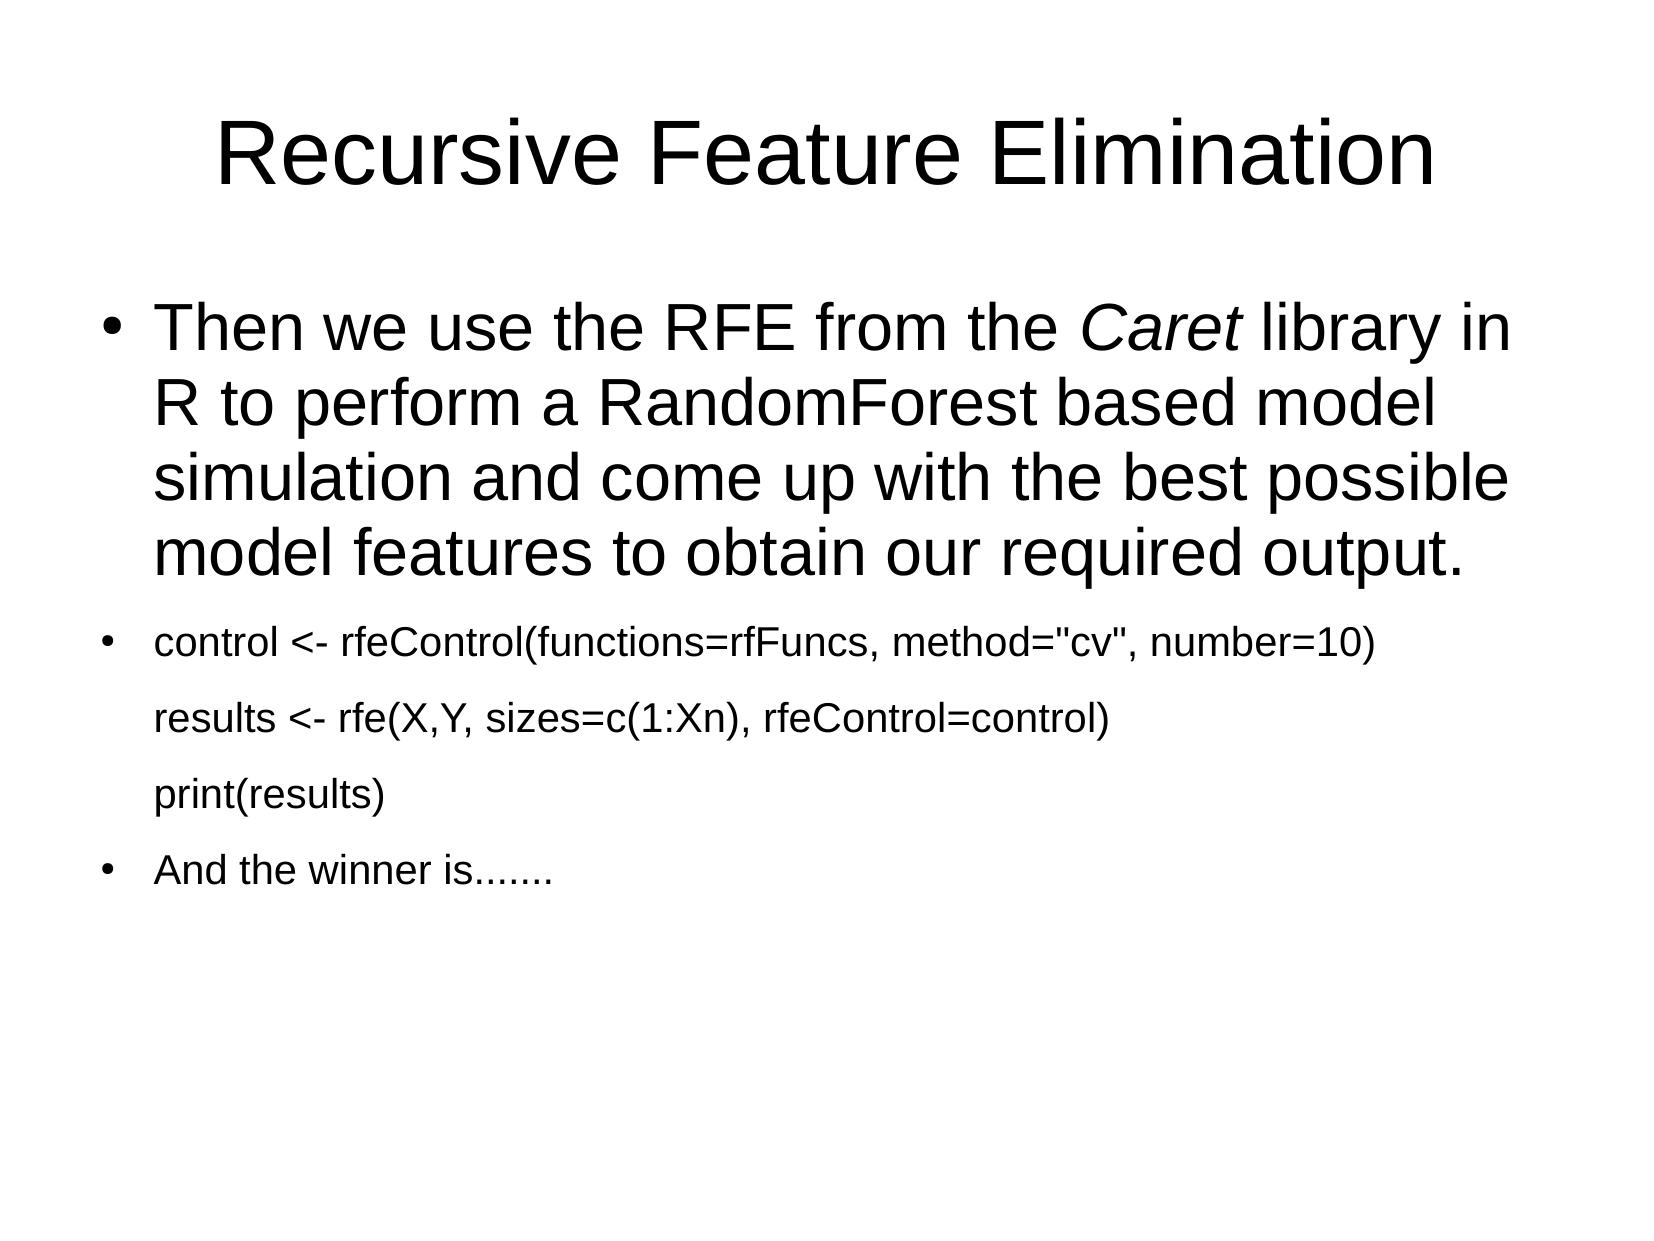

# Recursive Feature Elimination
Then we use the RFE from the Caret library in R to perform a RandomForest based model simulation and come up with the best possible model features to obtain our required output.
control <- rfeControl(functions=rfFuncs, method="cv", number=10)
results <- rfe(X,Y, sizes=c(1:Xn), rfeControl=control)
print(results)
And the winner is.......